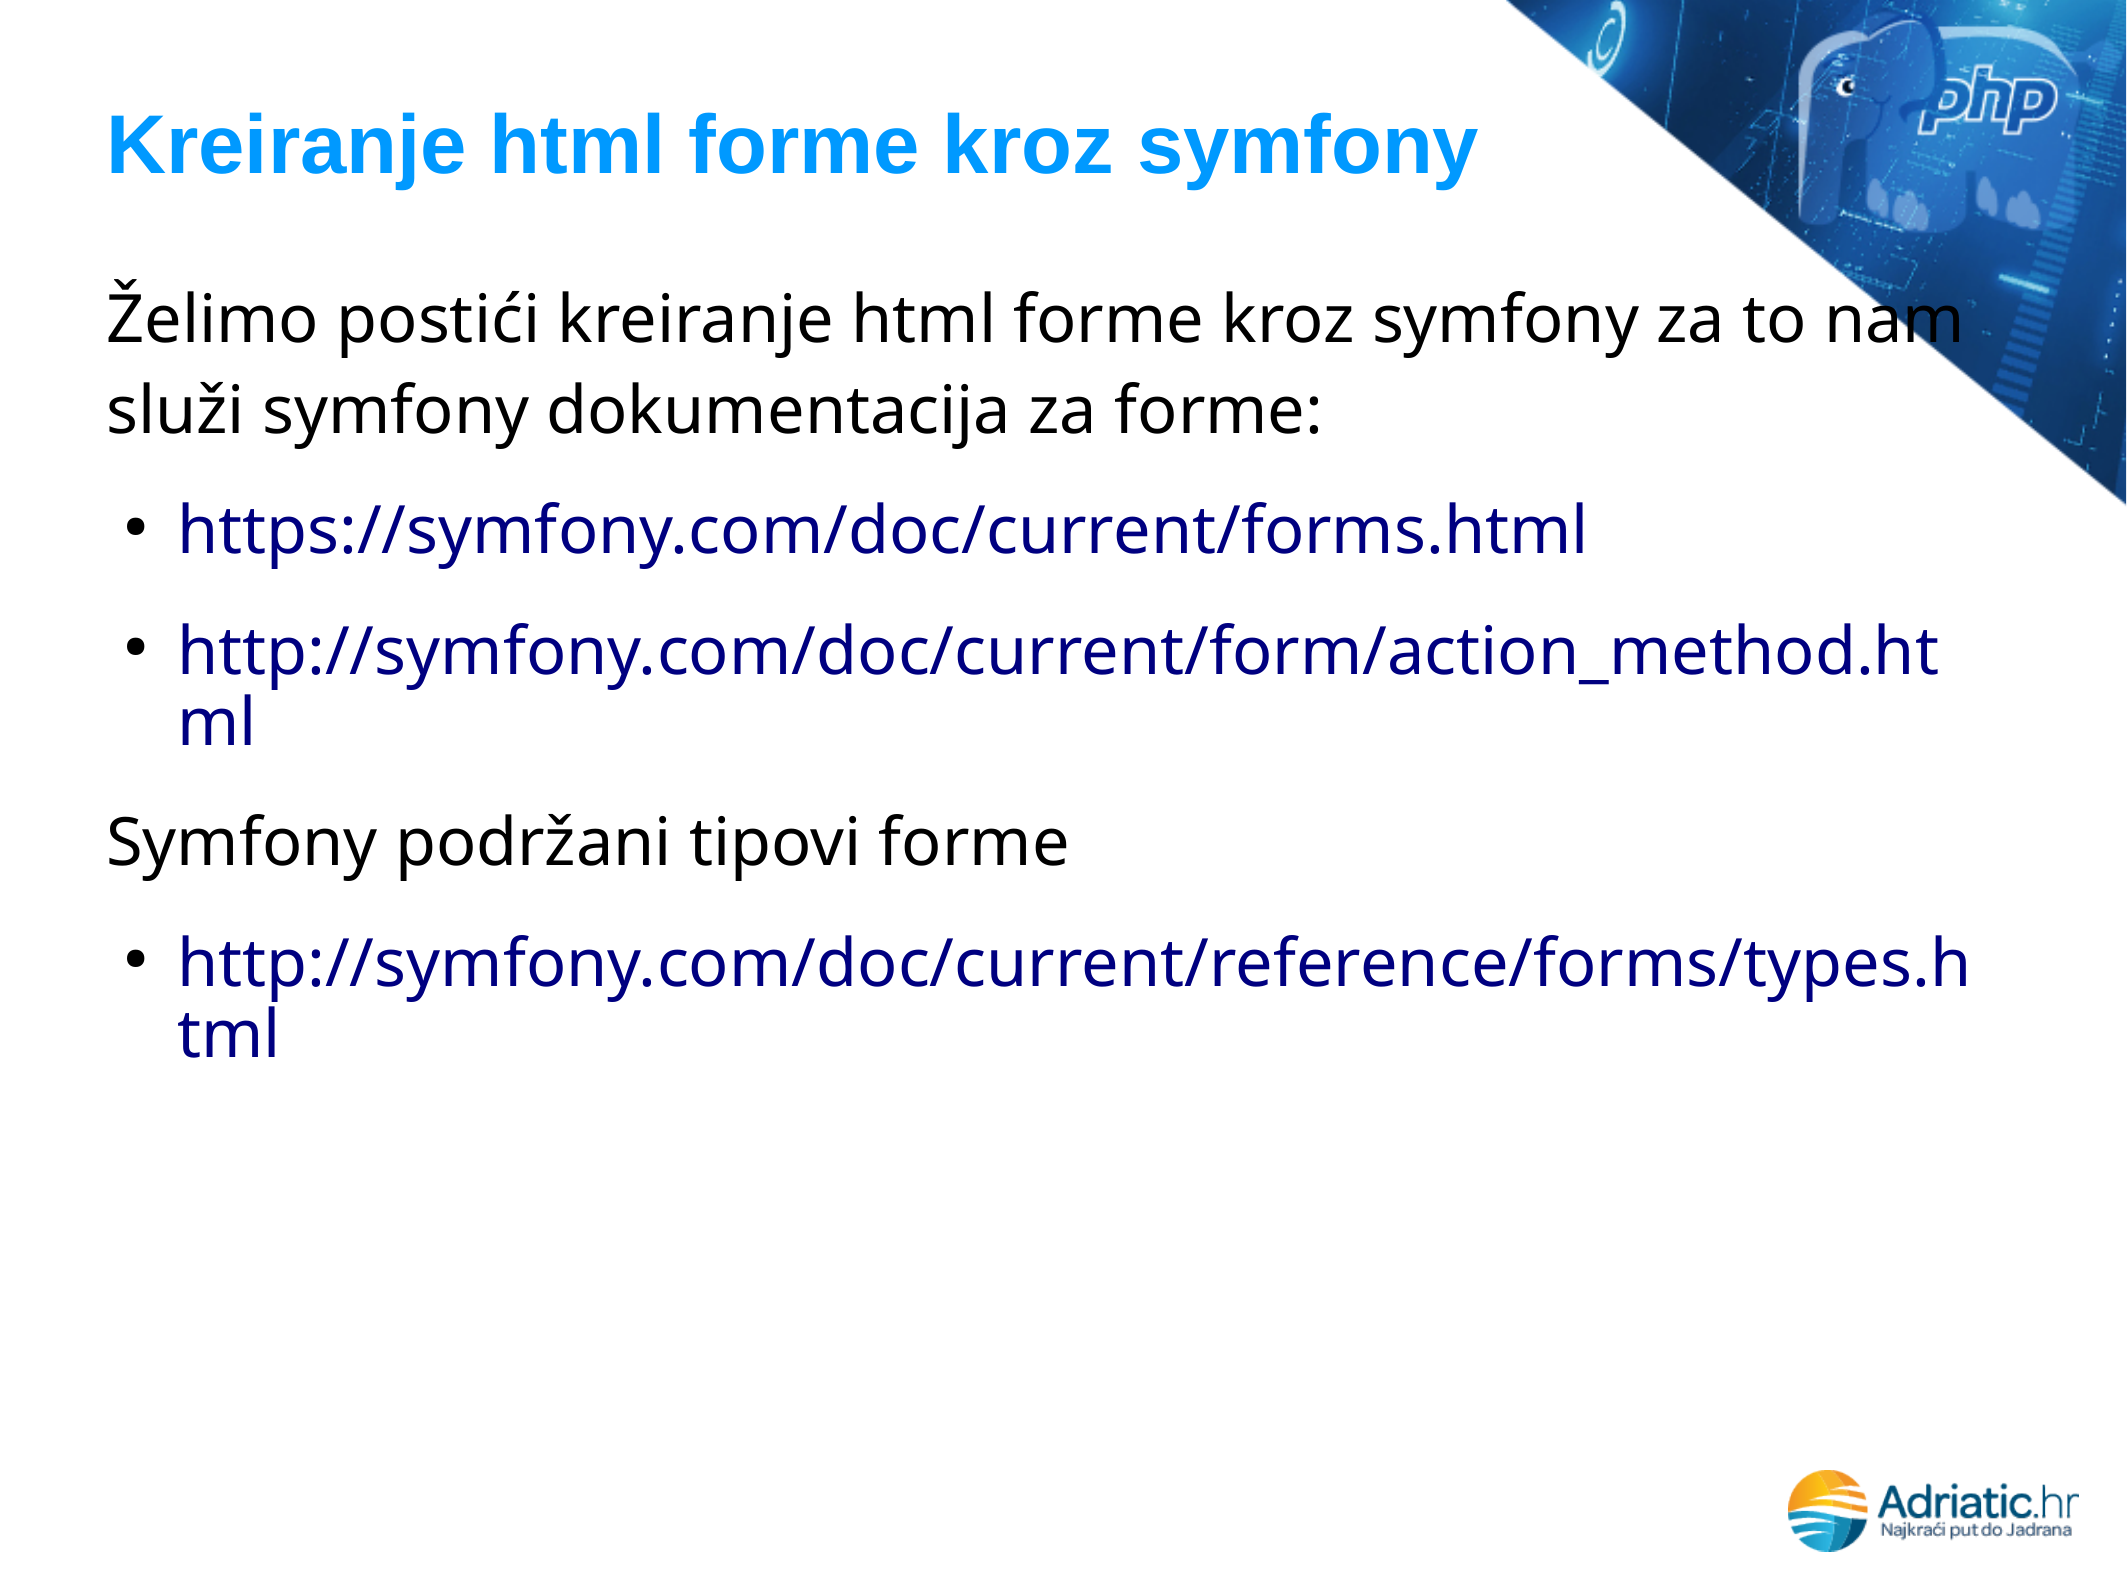

# Kreiranje html forme kroz symfony
Želimo postići kreiranje html forme kroz symfony za to nam služi symfony dokumentacija za forme:
https://symfony.com/doc/current/forms.html
http://symfony.com/doc/current/form/action_method.html
Symfony podržani tipovi forme
http://symfony.com/doc/current/reference/forms/types.html